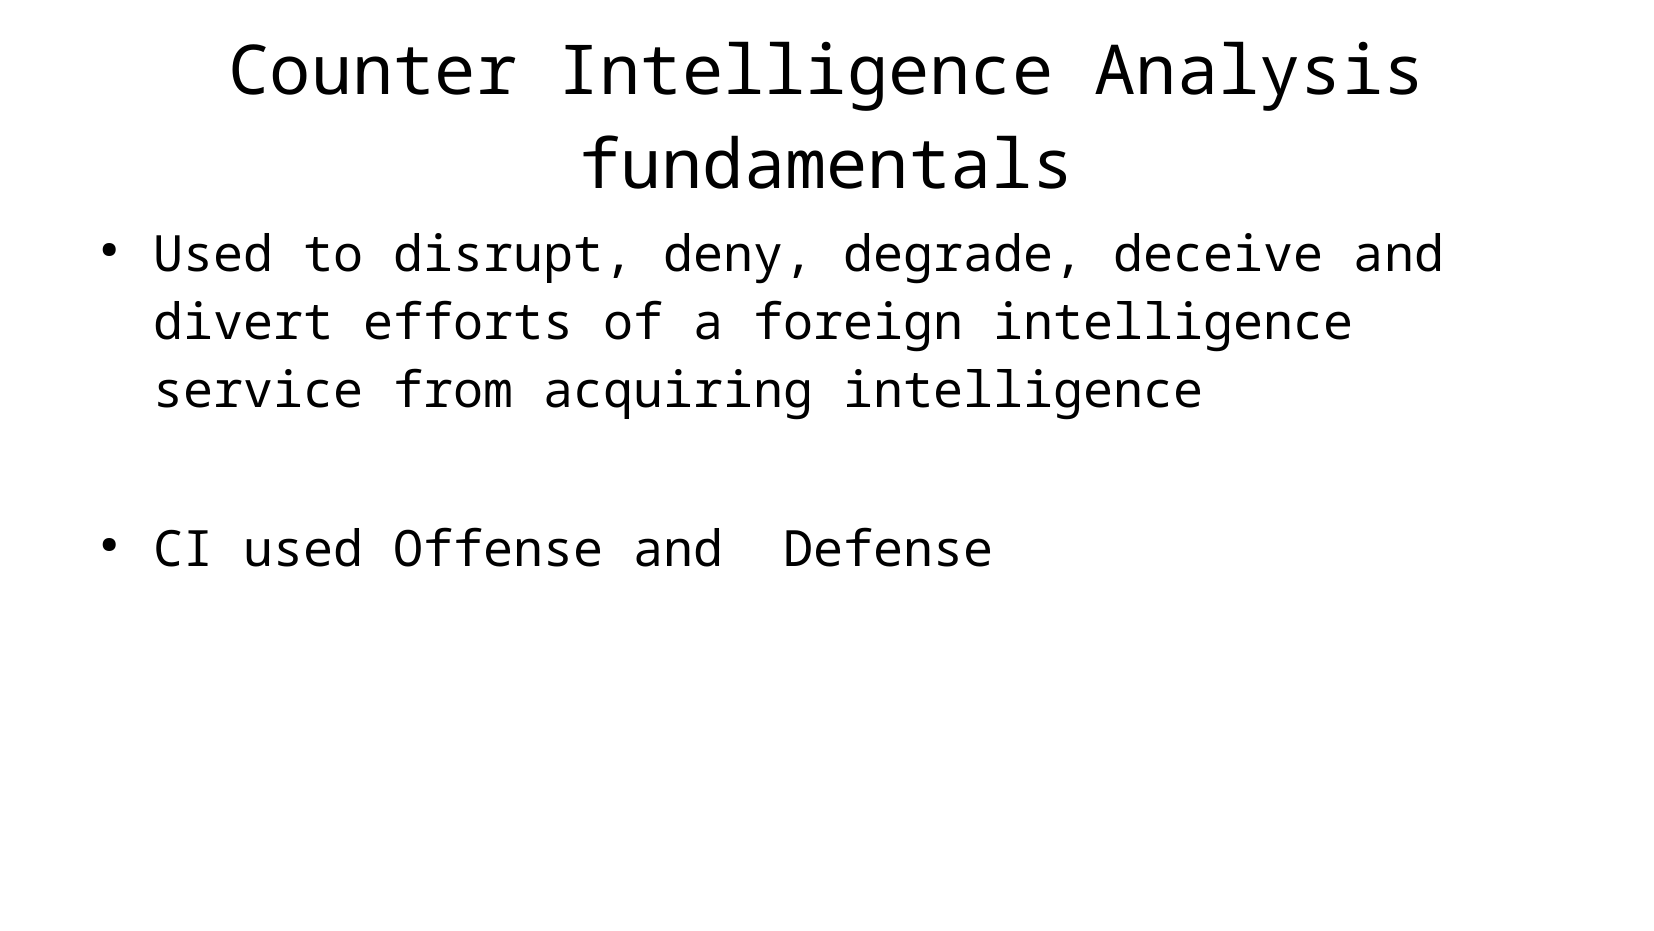

# Counter Intelligence Analysis fundamentals
Used to disrupt, deny, degrade, deceive and divert efforts of a foreign intelligence service from acquiring intelligence
CI used Offense and Defense